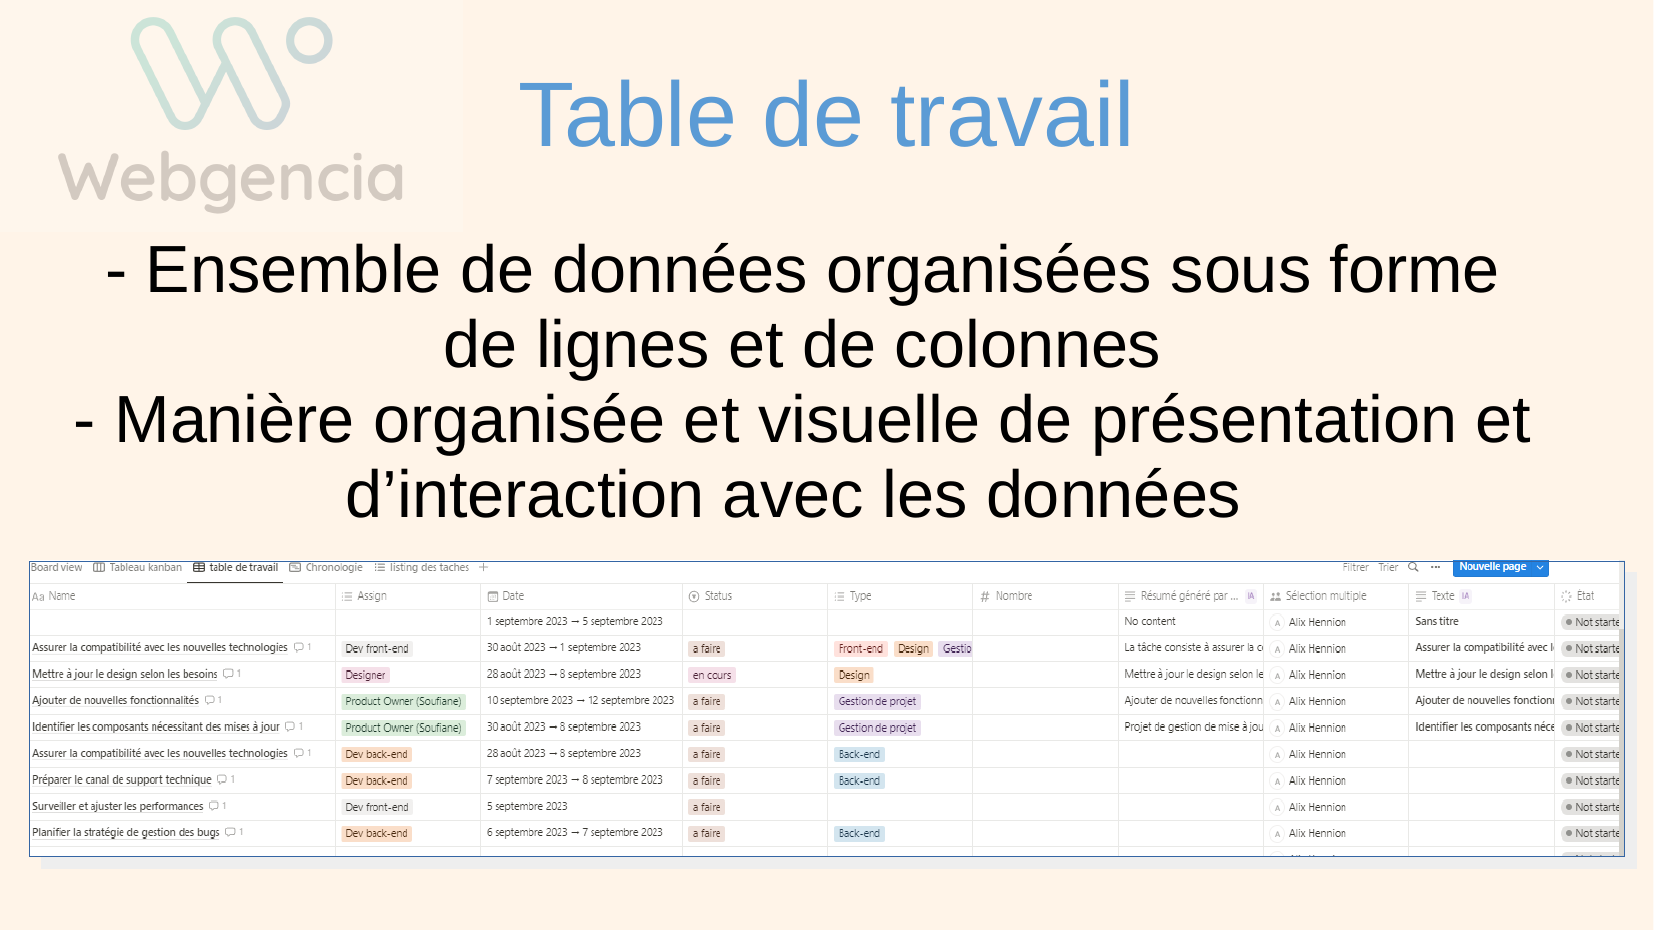

# Table de travail
- Ensemble de données organisées sous forme de lignes et de colonnes
- Manière organisée et visuelle de présentation et d’interaction avec les données